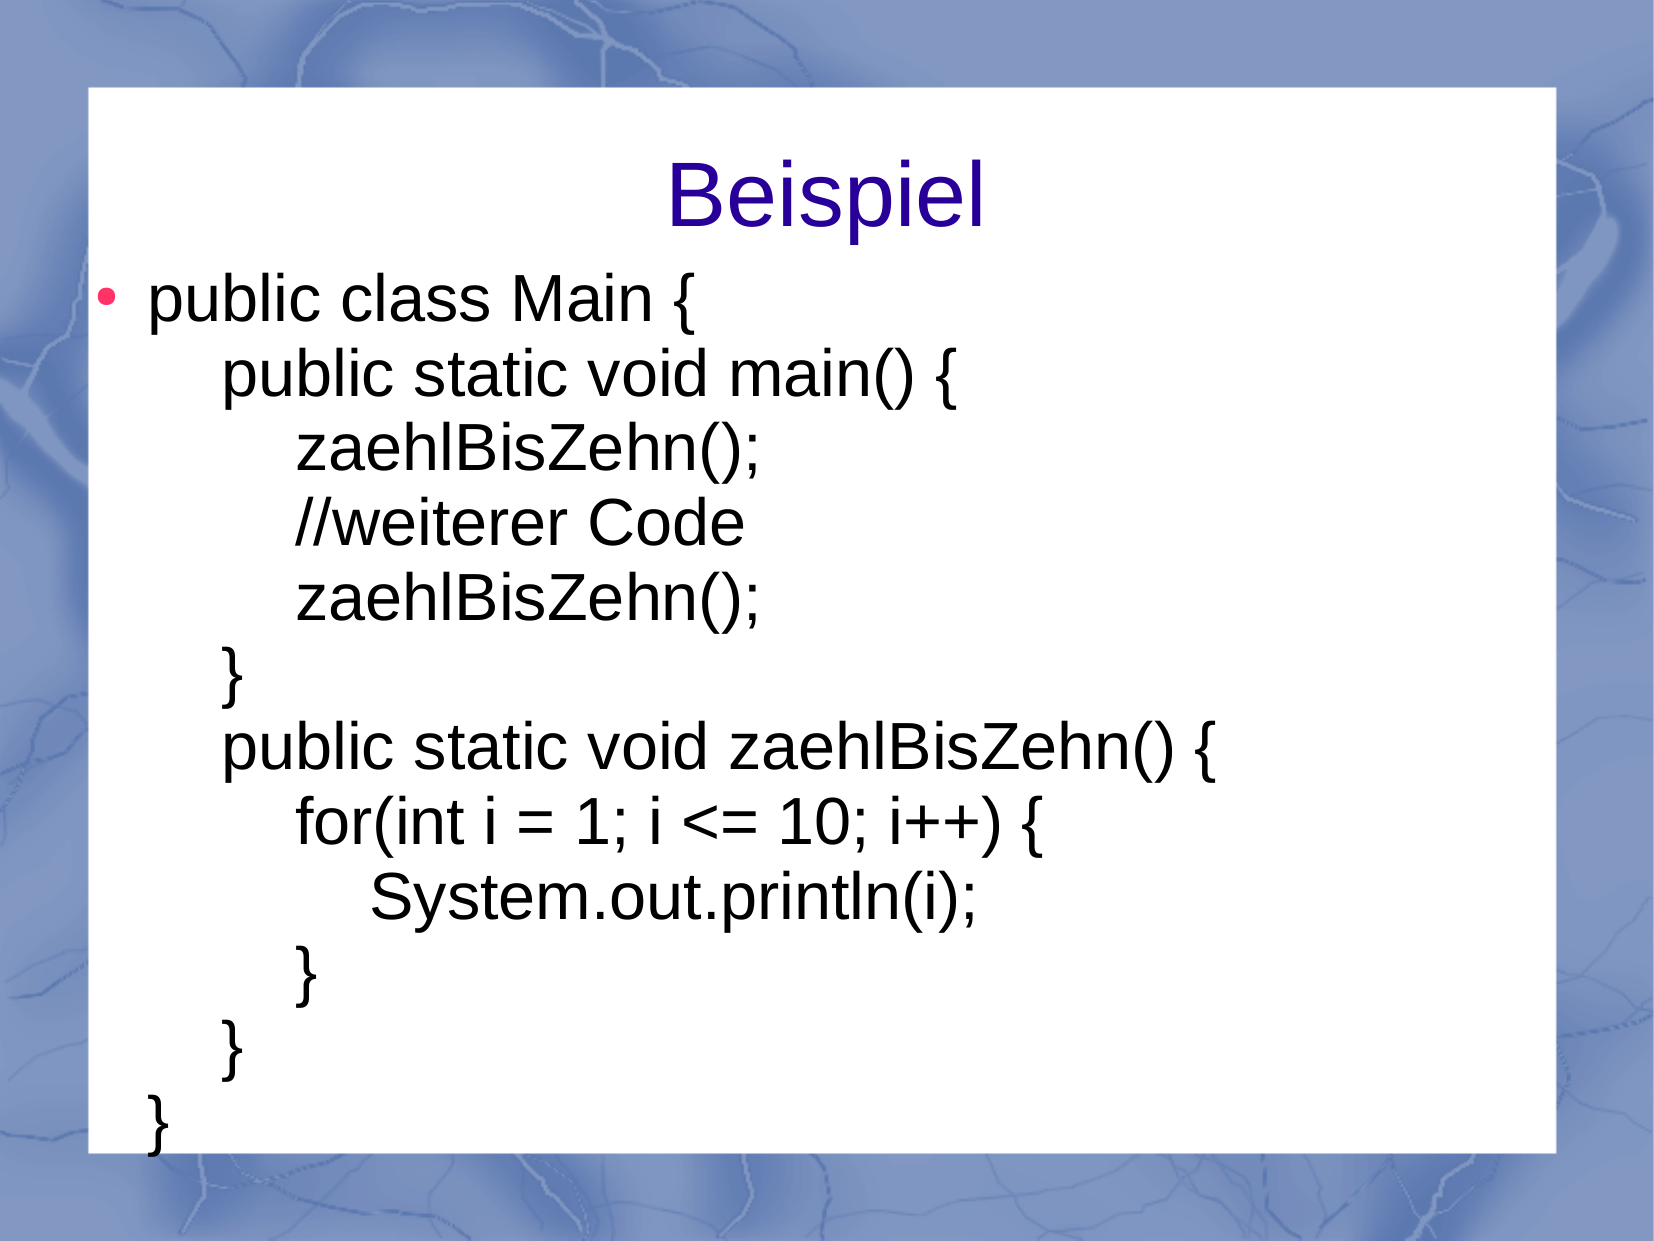

# Beispiel
public class Main {
	public static void main() {
		zaehlBisZehn();
		//weiterer Code
		zaehlBisZehn();
	}
	public static void zaehlBisZehn() {
		for(int i = 1; i <= 10; i++) {
			System.out.println(i);
		}
	}
}